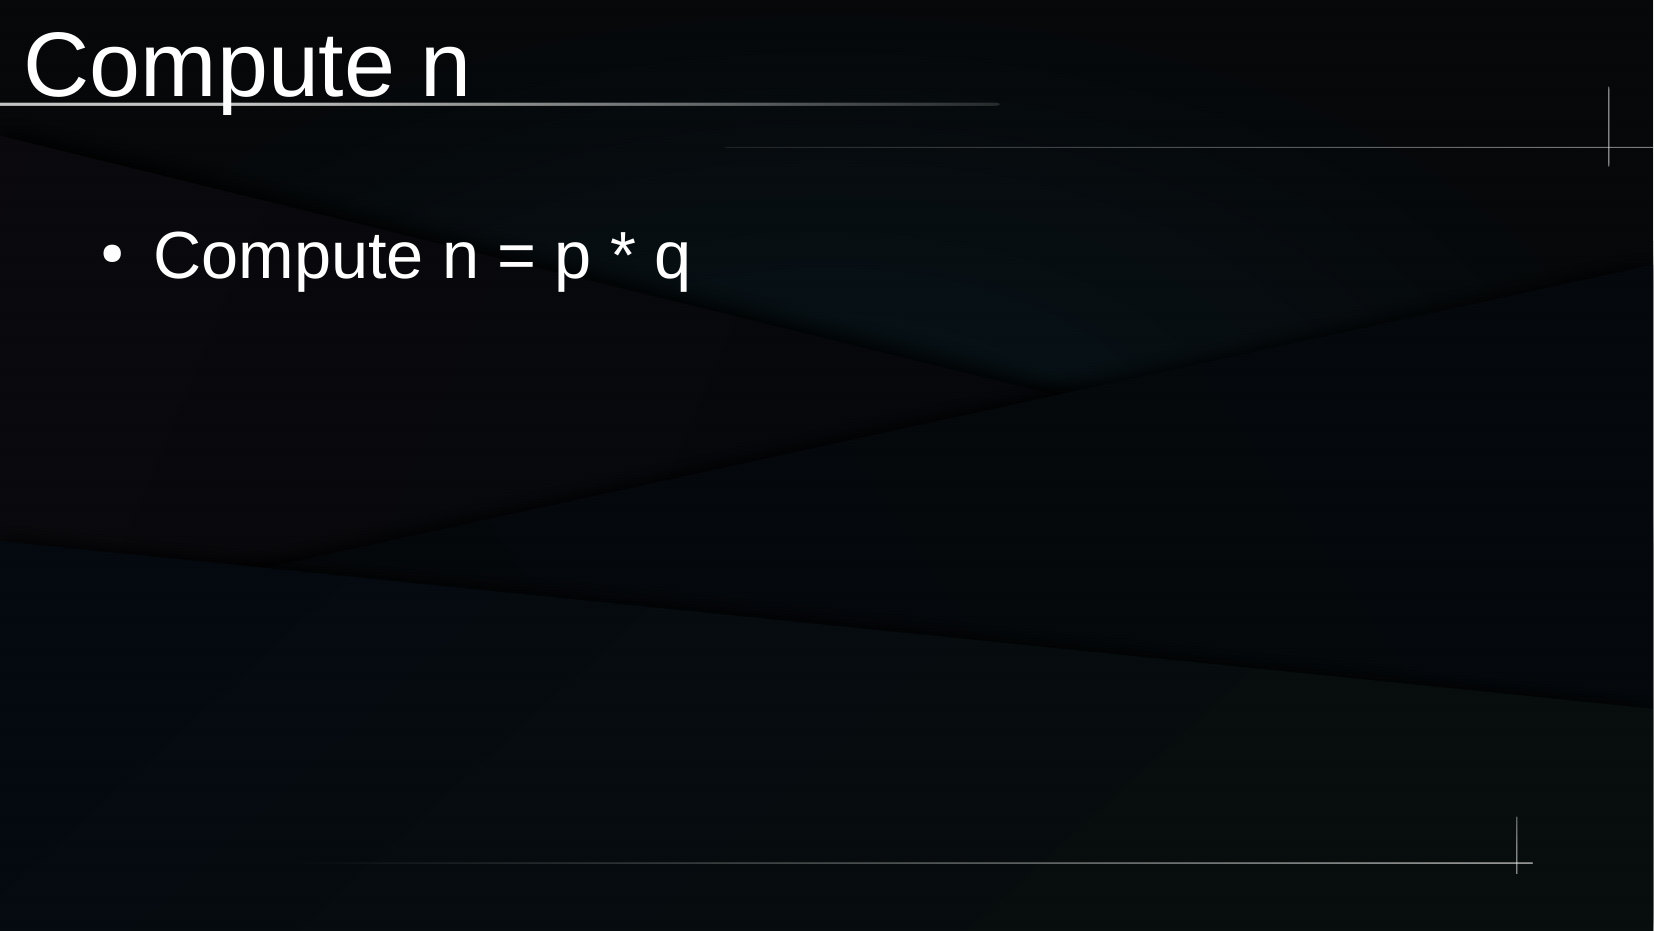

# Compute n
Compute n = p * q